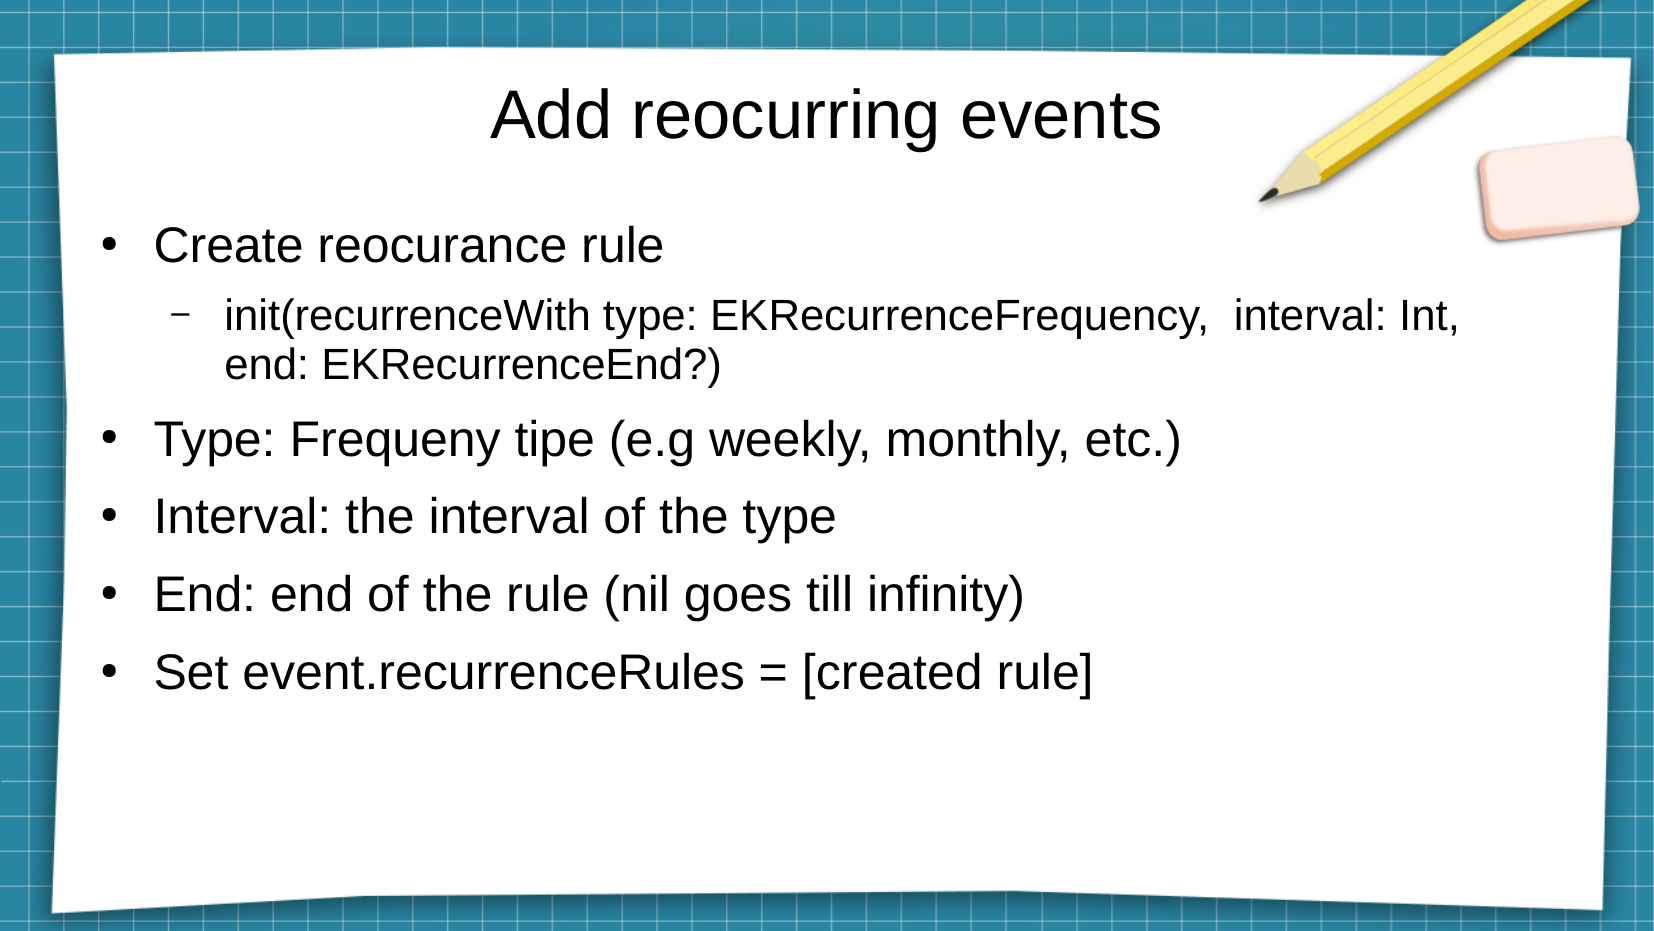

# Add reocurring events
Create reocurance rule
init(recurrenceWith type: EKRecurrenceFrequency, interval: Int, end: EKRecurrenceEnd?)
Type: Frequeny tipe (e.g weekly, monthly, etc.)
Interval: the interval of the type
End: end of the rule (nil goes till infinity)
Set event.recurrenceRules = [created rule]